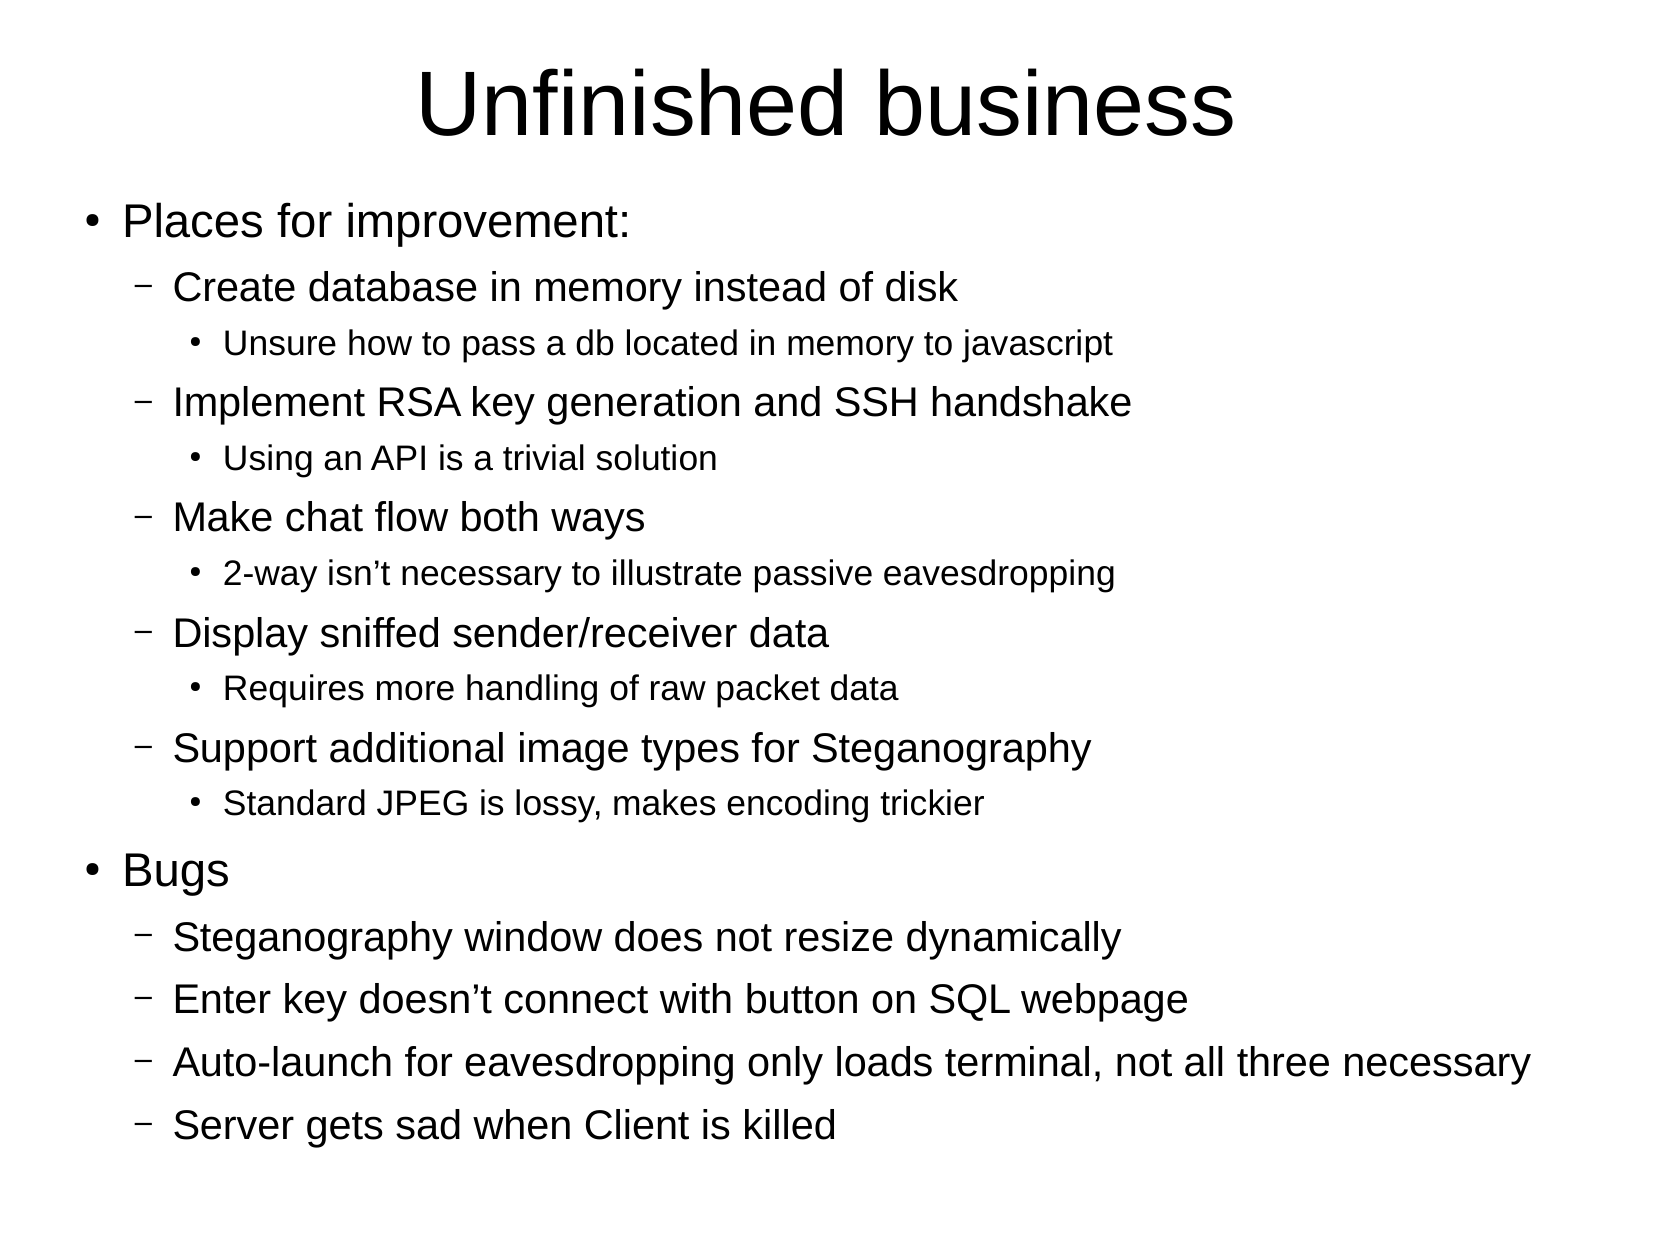

# Unfinished business
Places for improvement:
Create database in memory instead of disk
Unsure how to pass a db located in memory to javascript
Implement RSA key generation and SSH handshake
Using an API is a trivial solution
Make chat flow both ways
2-way isn’t necessary to illustrate passive eavesdropping
Display sniffed sender/receiver data
Requires more handling of raw packet data
Support additional image types for Steganography
Standard JPEG is lossy, makes encoding trickier
Bugs
Steganography window does not resize dynamically
Enter key doesn’t connect with button on SQL webpage
Auto-launch for eavesdropping only loads terminal, not all three necessary
Server gets sad when Client is killed